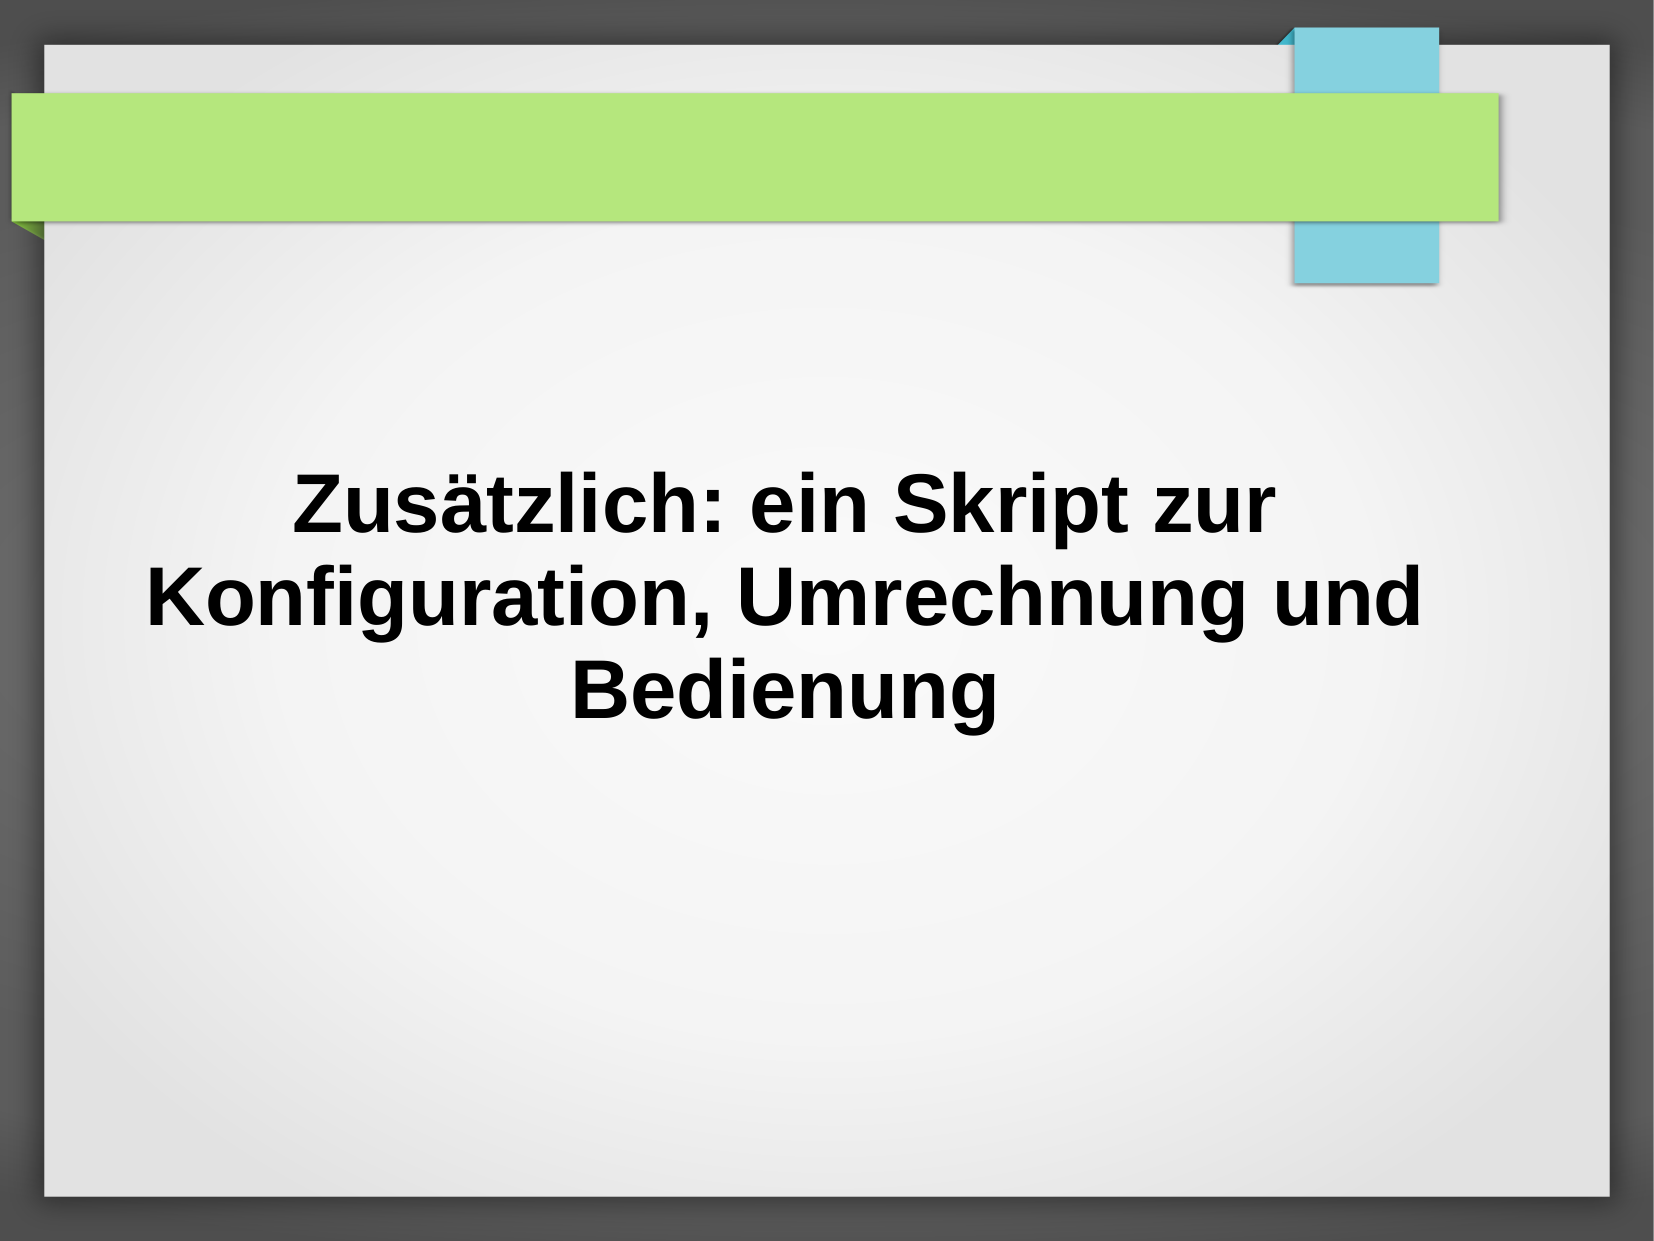

# Zusätzlich: ein Skript zur Konfiguration, Umrechnung und Bedienung